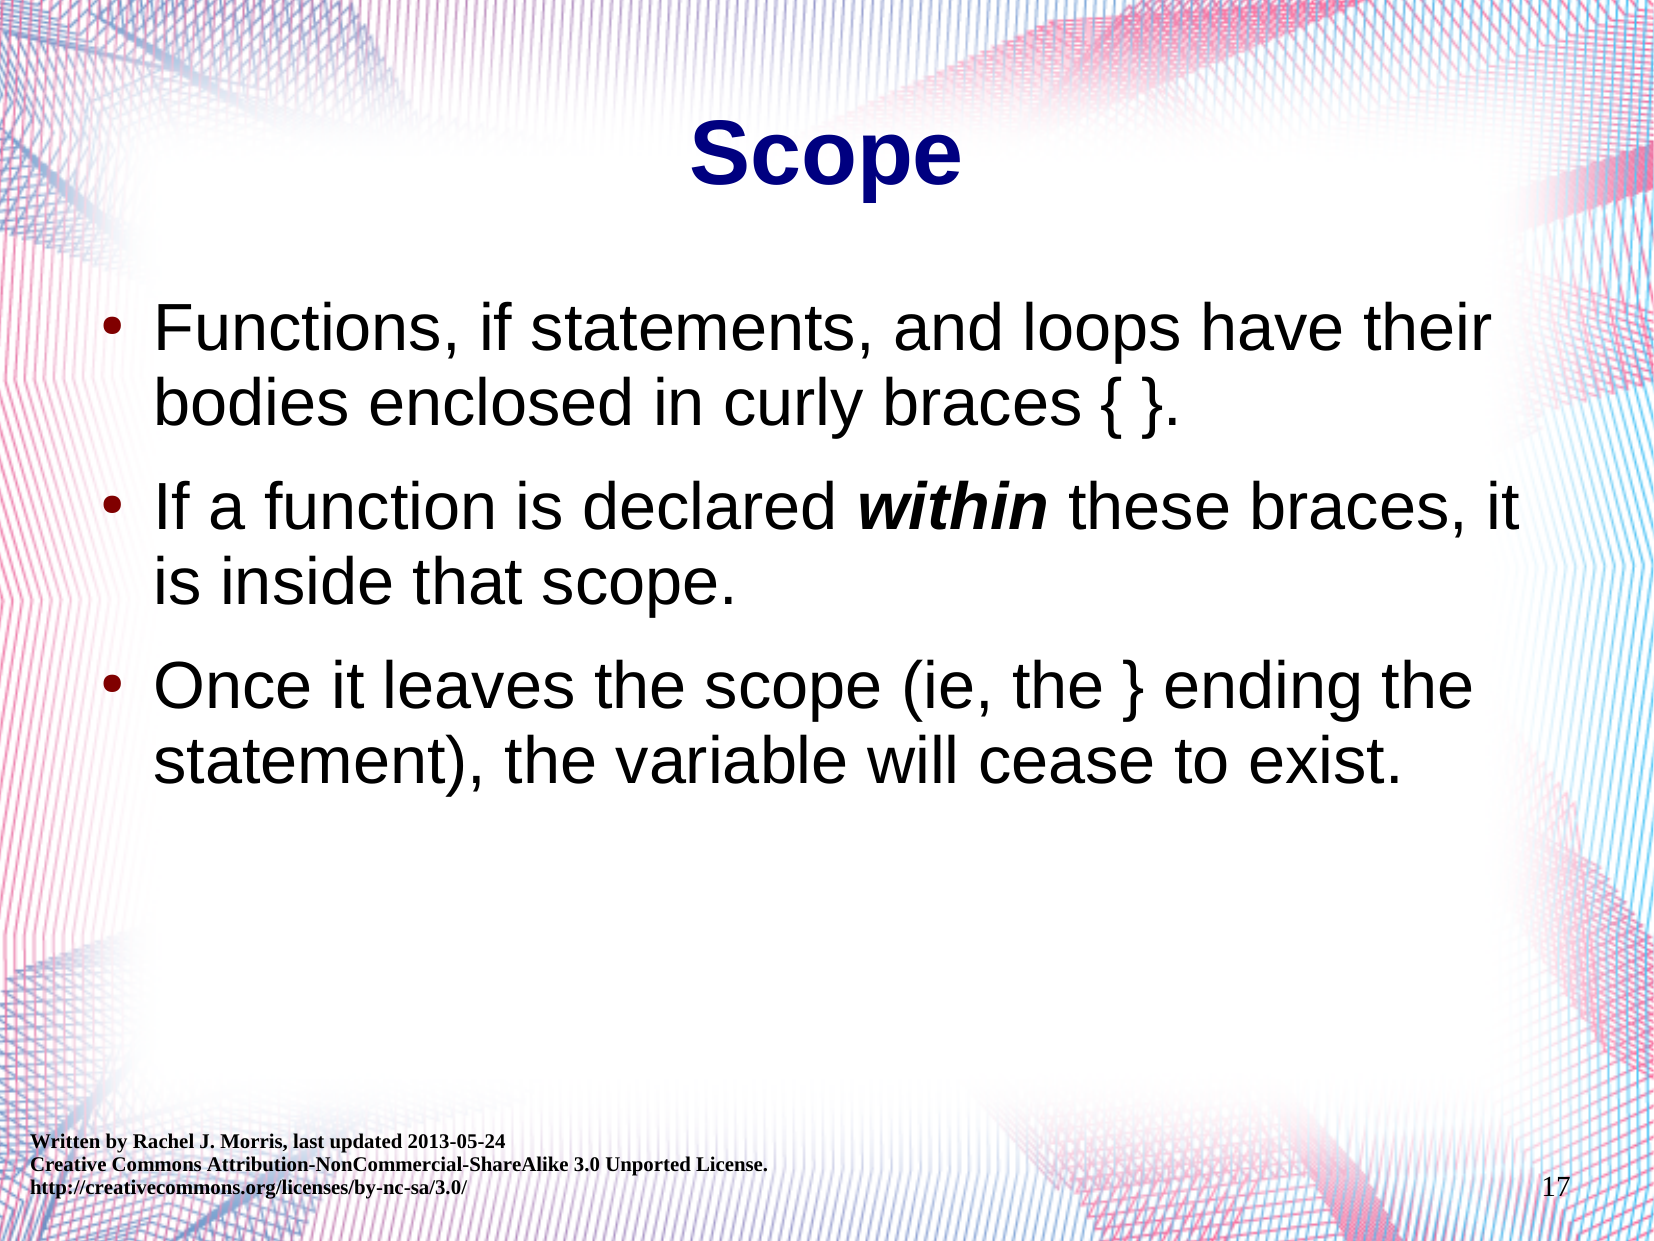

# Scope
Functions, if statements, and loops have their bodies enclosed in curly braces { }.
If a function is declared within these braces, it is inside that scope.
Once it leaves the scope (ie, the } ending the statement), the variable will cease to exist.
17